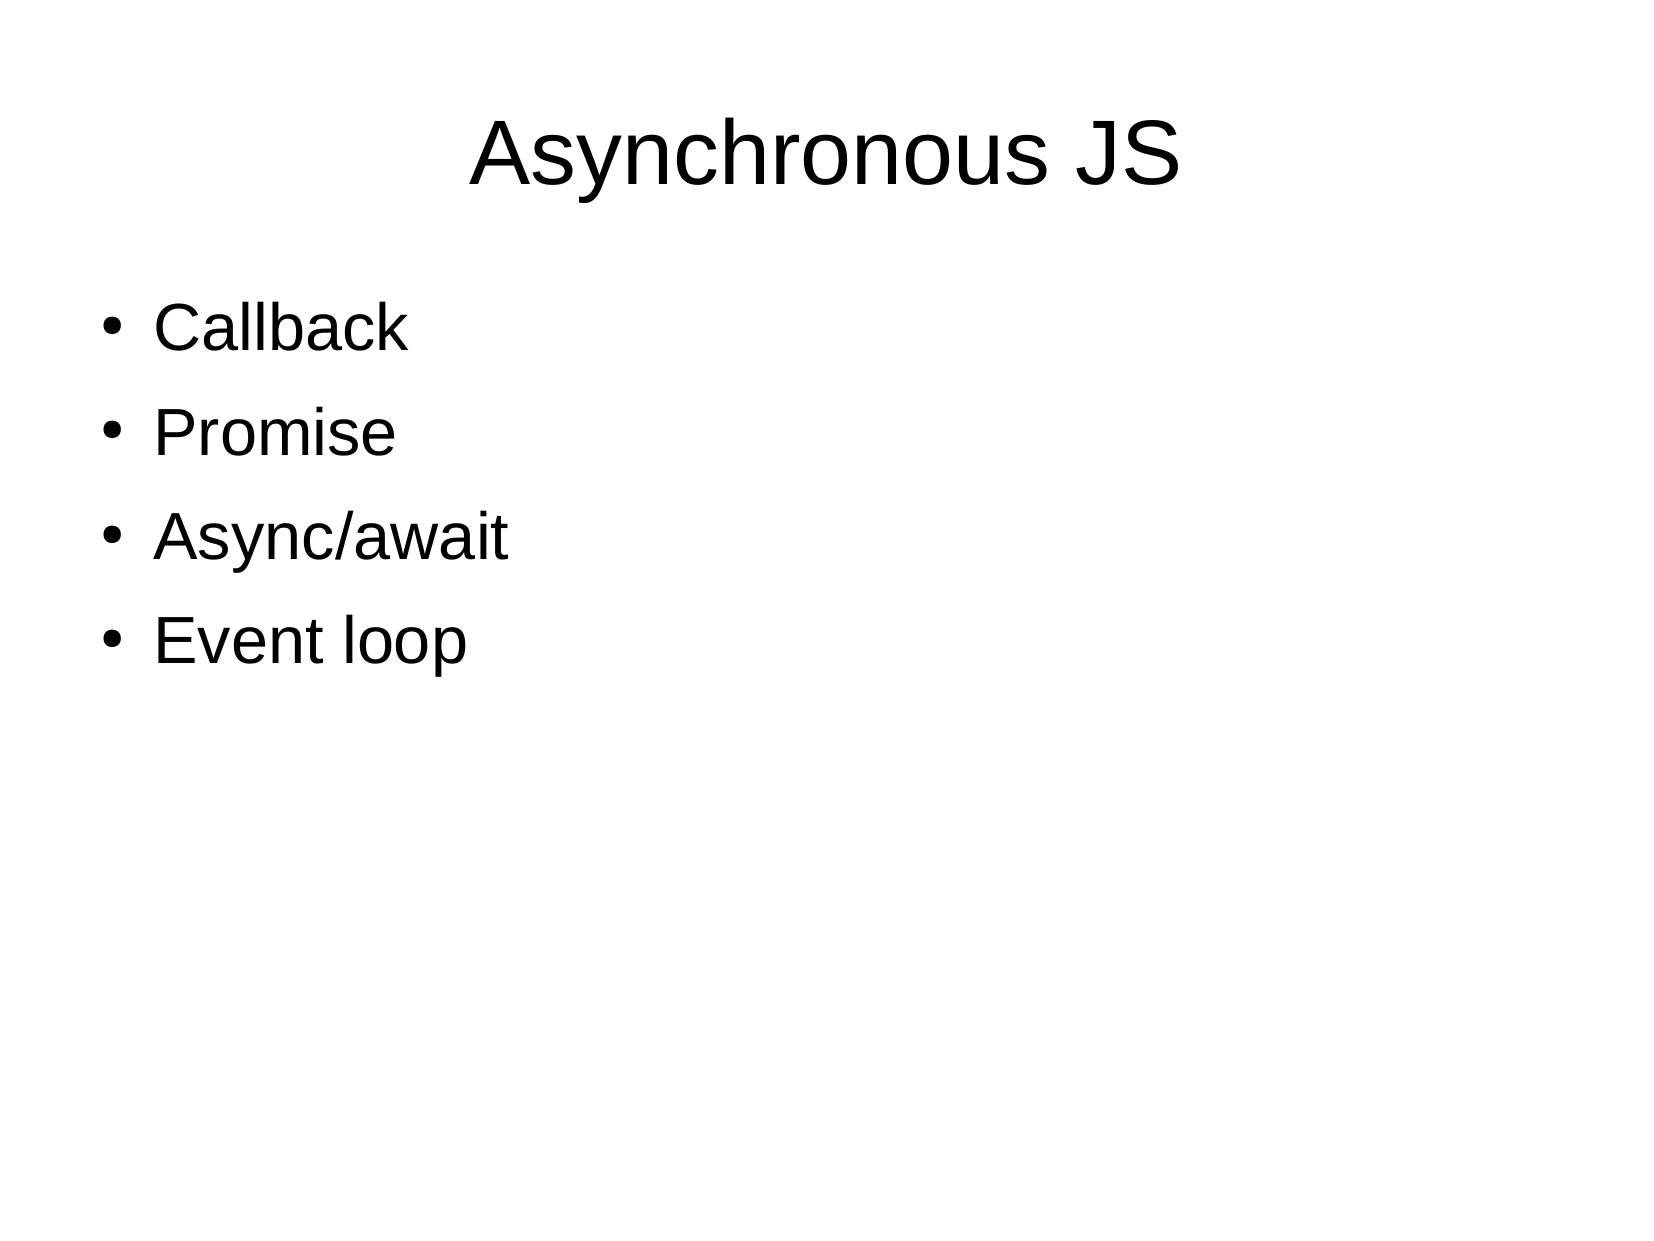

# Asynchronous JS
Callback
Promise
Async/await
Event loop